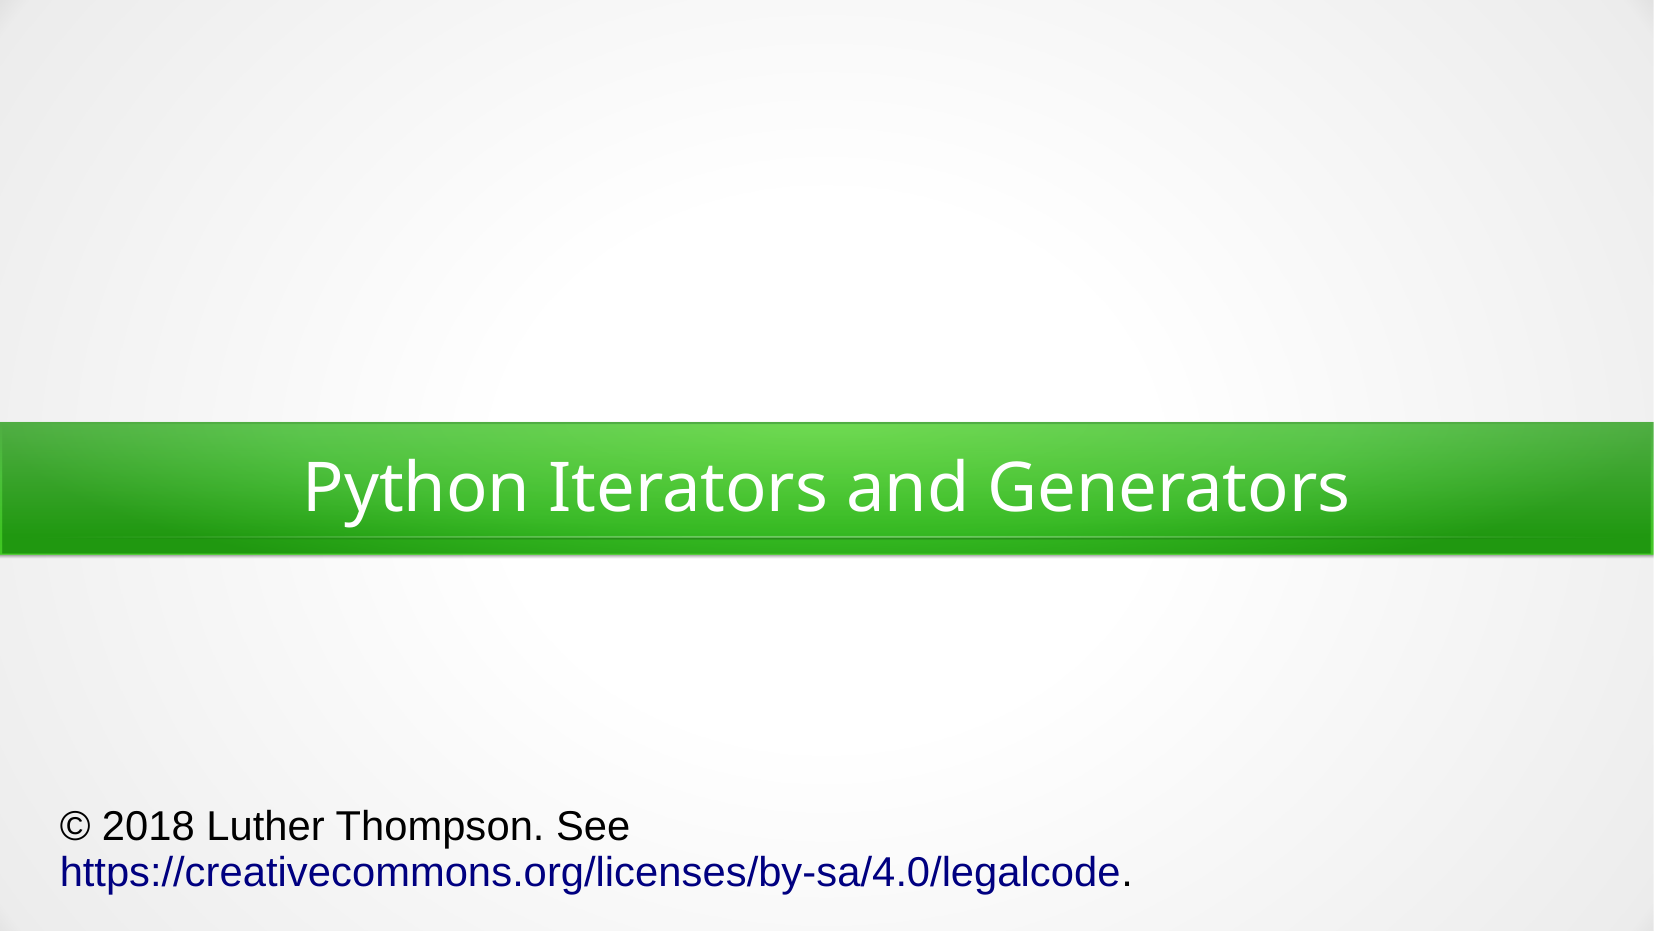

# Python Iterators and Generators
© 2018 Luther Thompson. See https://creativecommons.org/licenses/by-sa/4.0/legalcode.